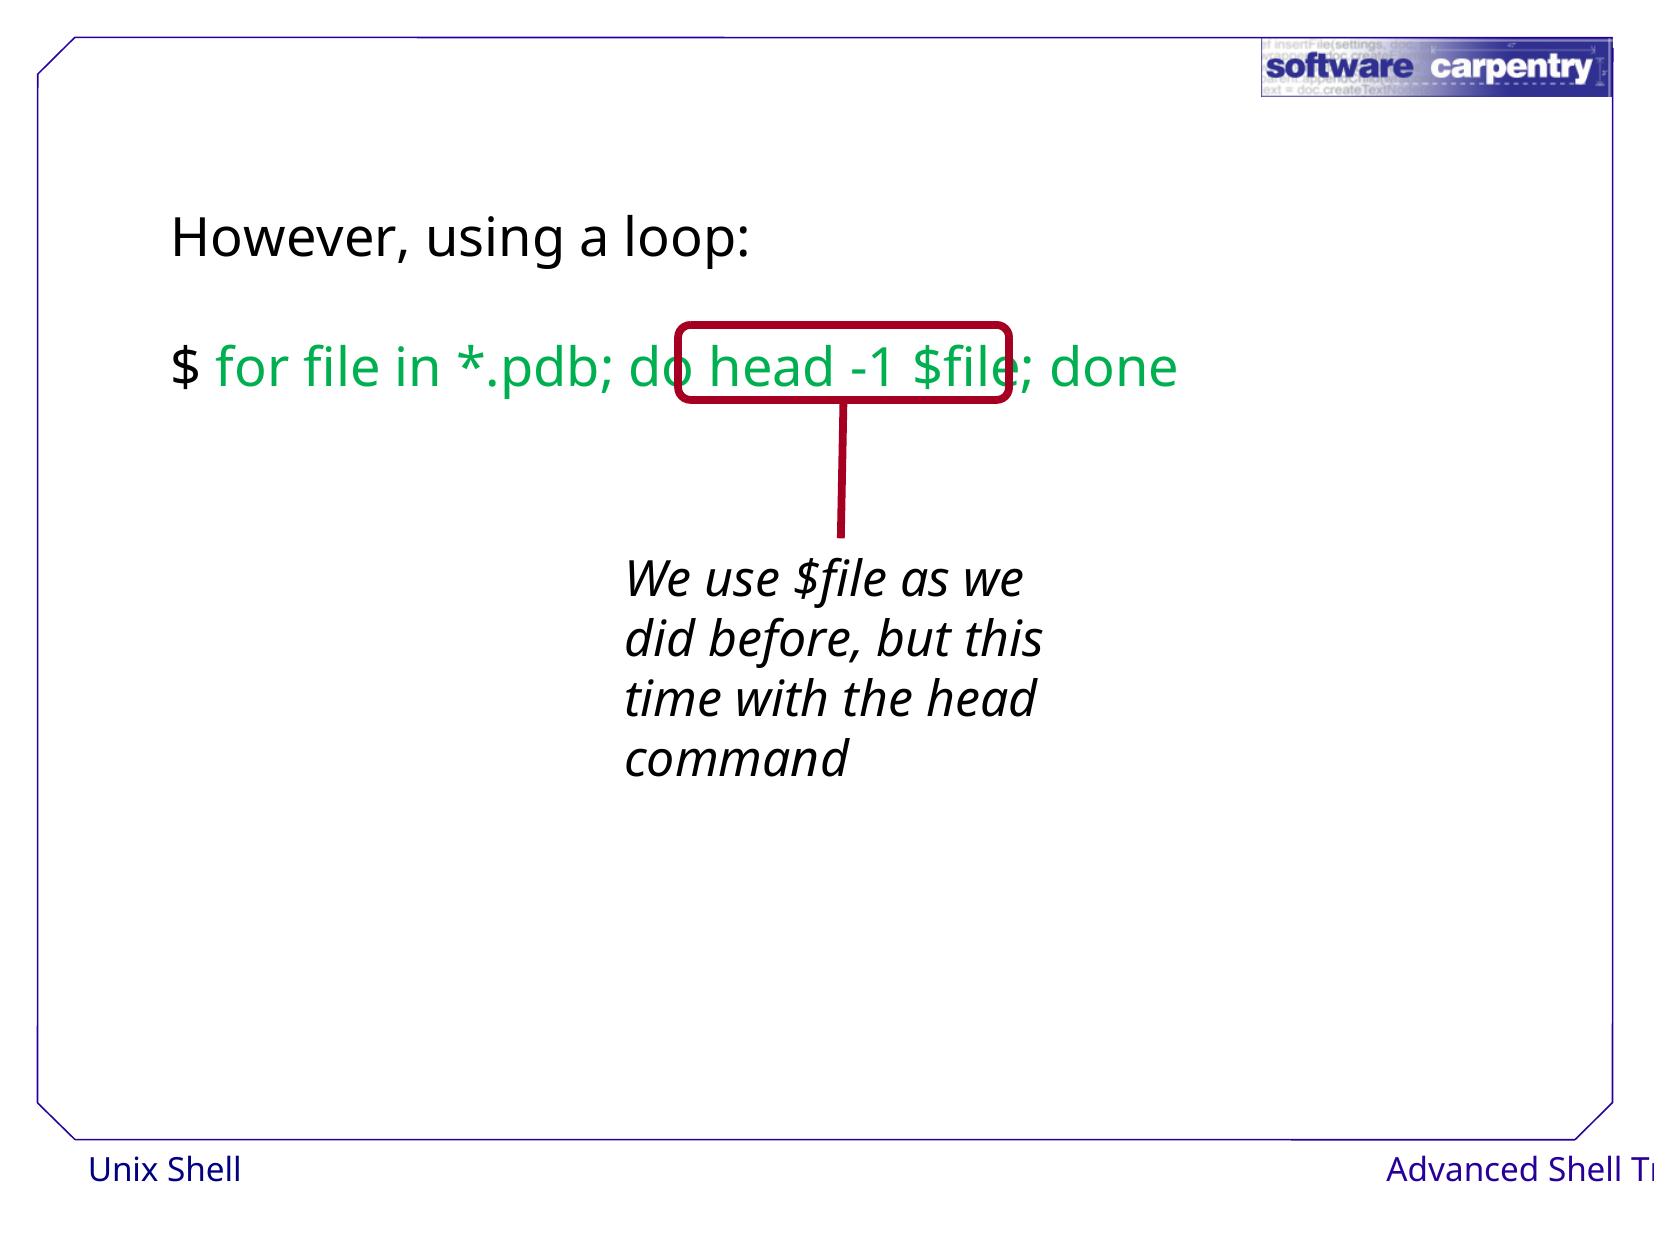

However, using a loop:
$ for file in *.pdb; do head -1 $file; done
We use $file as we did before, but this time with the head command